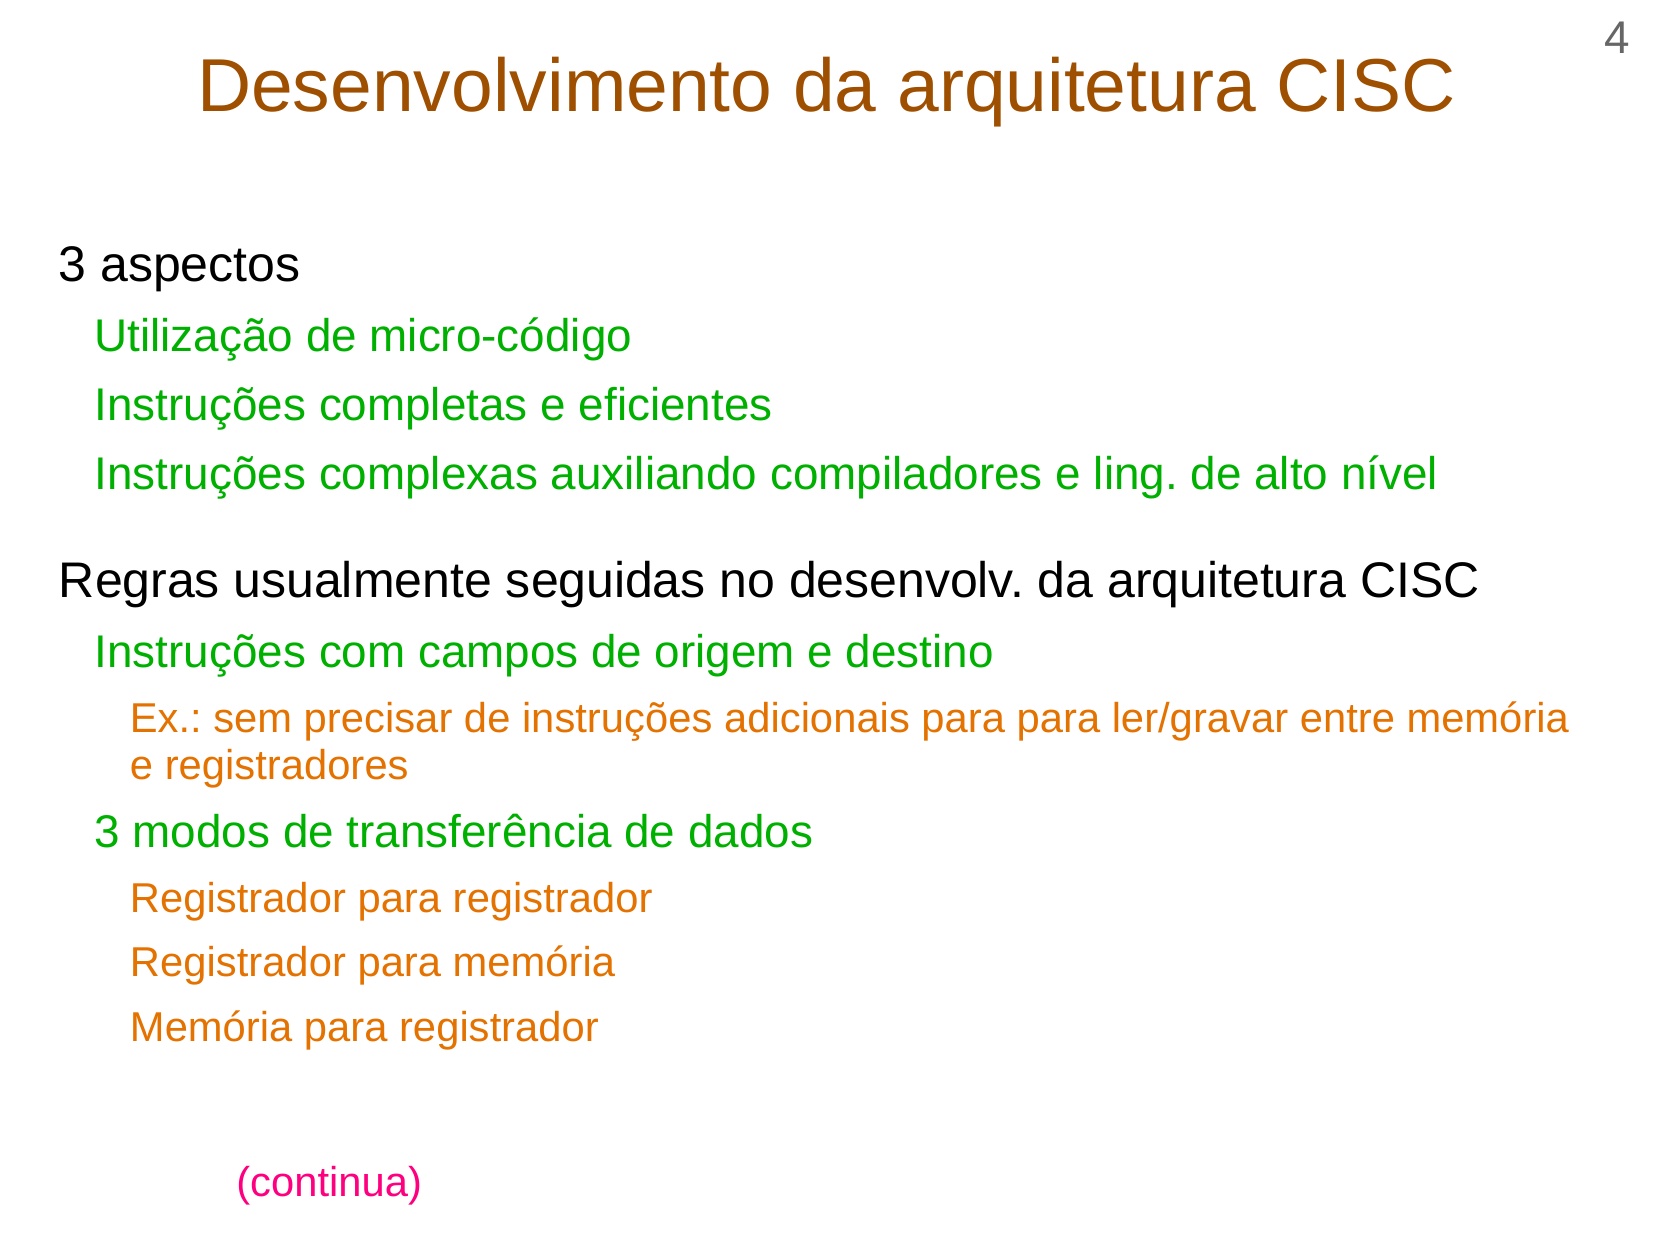

4
# Desenvolvimento da arquitetura CISC
3 aspectos
Utilização de micro-código
Instruções completas e eficientes
Instruções complexas auxiliando compiladores e ling. de alto nível
Regras usualmente seguidas no desenvolv. da arquitetura CISC
Instruções com campos de origem e destino
Ex.: sem precisar de instruções adicionais para para ler/gravar entre memória e registradores
3 modos de transferência de dados
Registrador para registrador
Registrador para memória
Memória para registrador
(continua)